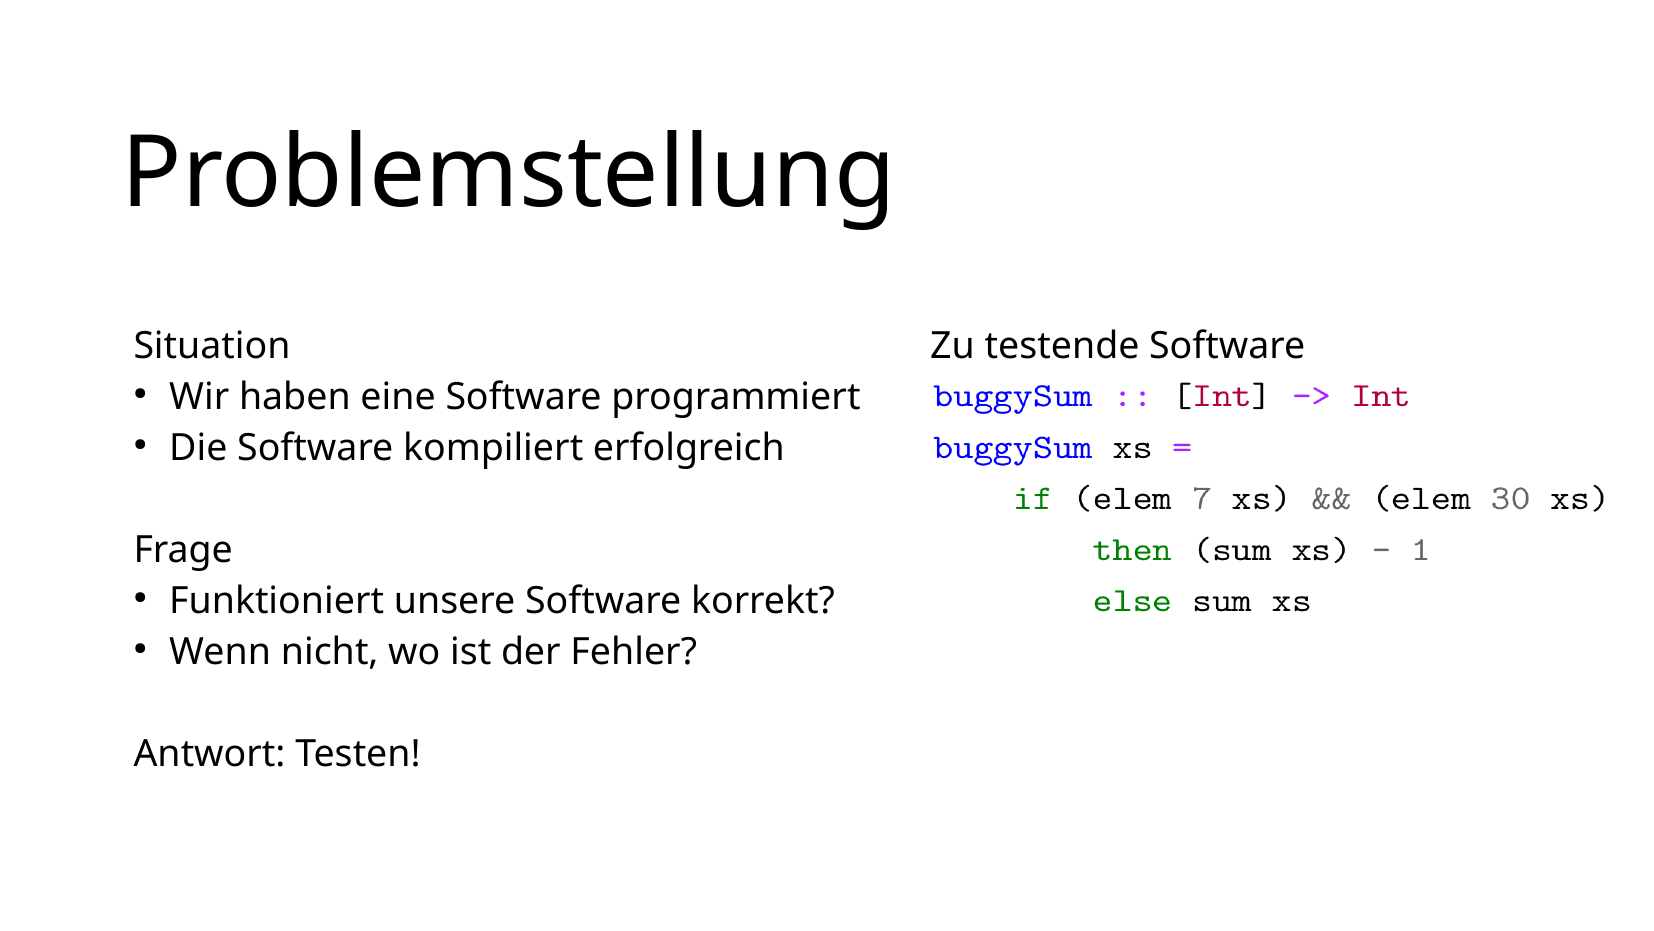

Problemstellung
Situation								 Zu testende Software
Wir haben eine Software programmiert
Die Software kompiliert erfolgreich
Frage
Funktioniert unsere Software korrekt?
Wenn nicht, wo ist der Fehler?
Antwort: Testen!